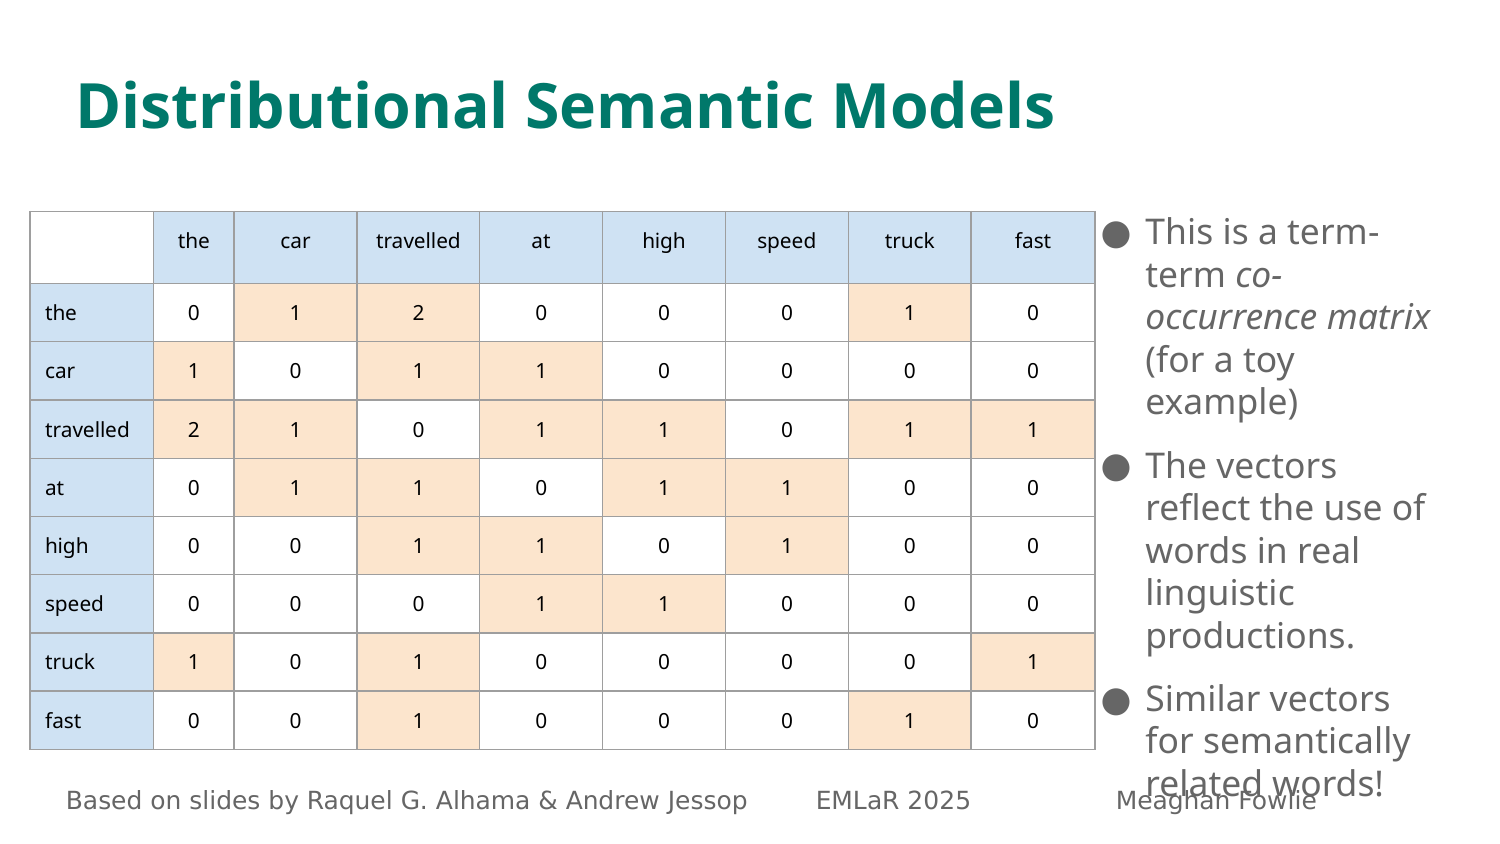

# Distributional Semantic Models
This is a term-term co-occurrence matrix (for a toy example)
The vectors reflect the use of words in real linguistic productions.
Similar vectors for semantically related words!
| | the | car | travelled | at | high | speed | truck | fast |
| --- | --- | --- | --- | --- | --- | --- | --- | --- |
| the | 0 | 1 | 2 | 0 | 0 | 0 | 1 | 0 |
| car | 1 | 0 | 1 | 1 | 0 | 0 | 0 | 0 |
| travelled | 2 | 1 | 0 | 1 | 1 | 0 | 1 | 1 |
| at | 0 | 1 | 1 | 0 | 1 | 1 | 0 | 0 |
| high | 0 | 0 | 1 | 1 | 0 | 1 | 0 | 0 |
| speed | 0 | 0 | 0 | 1 | 1 | 0 | 0 | 0 |
| truck | 1 | 0 | 1 | 0 | 0 | 0 | 0 | 1 |
| fast | 0 | 0 | 1 | 0 | 0 | 0 | 1 | 0 |